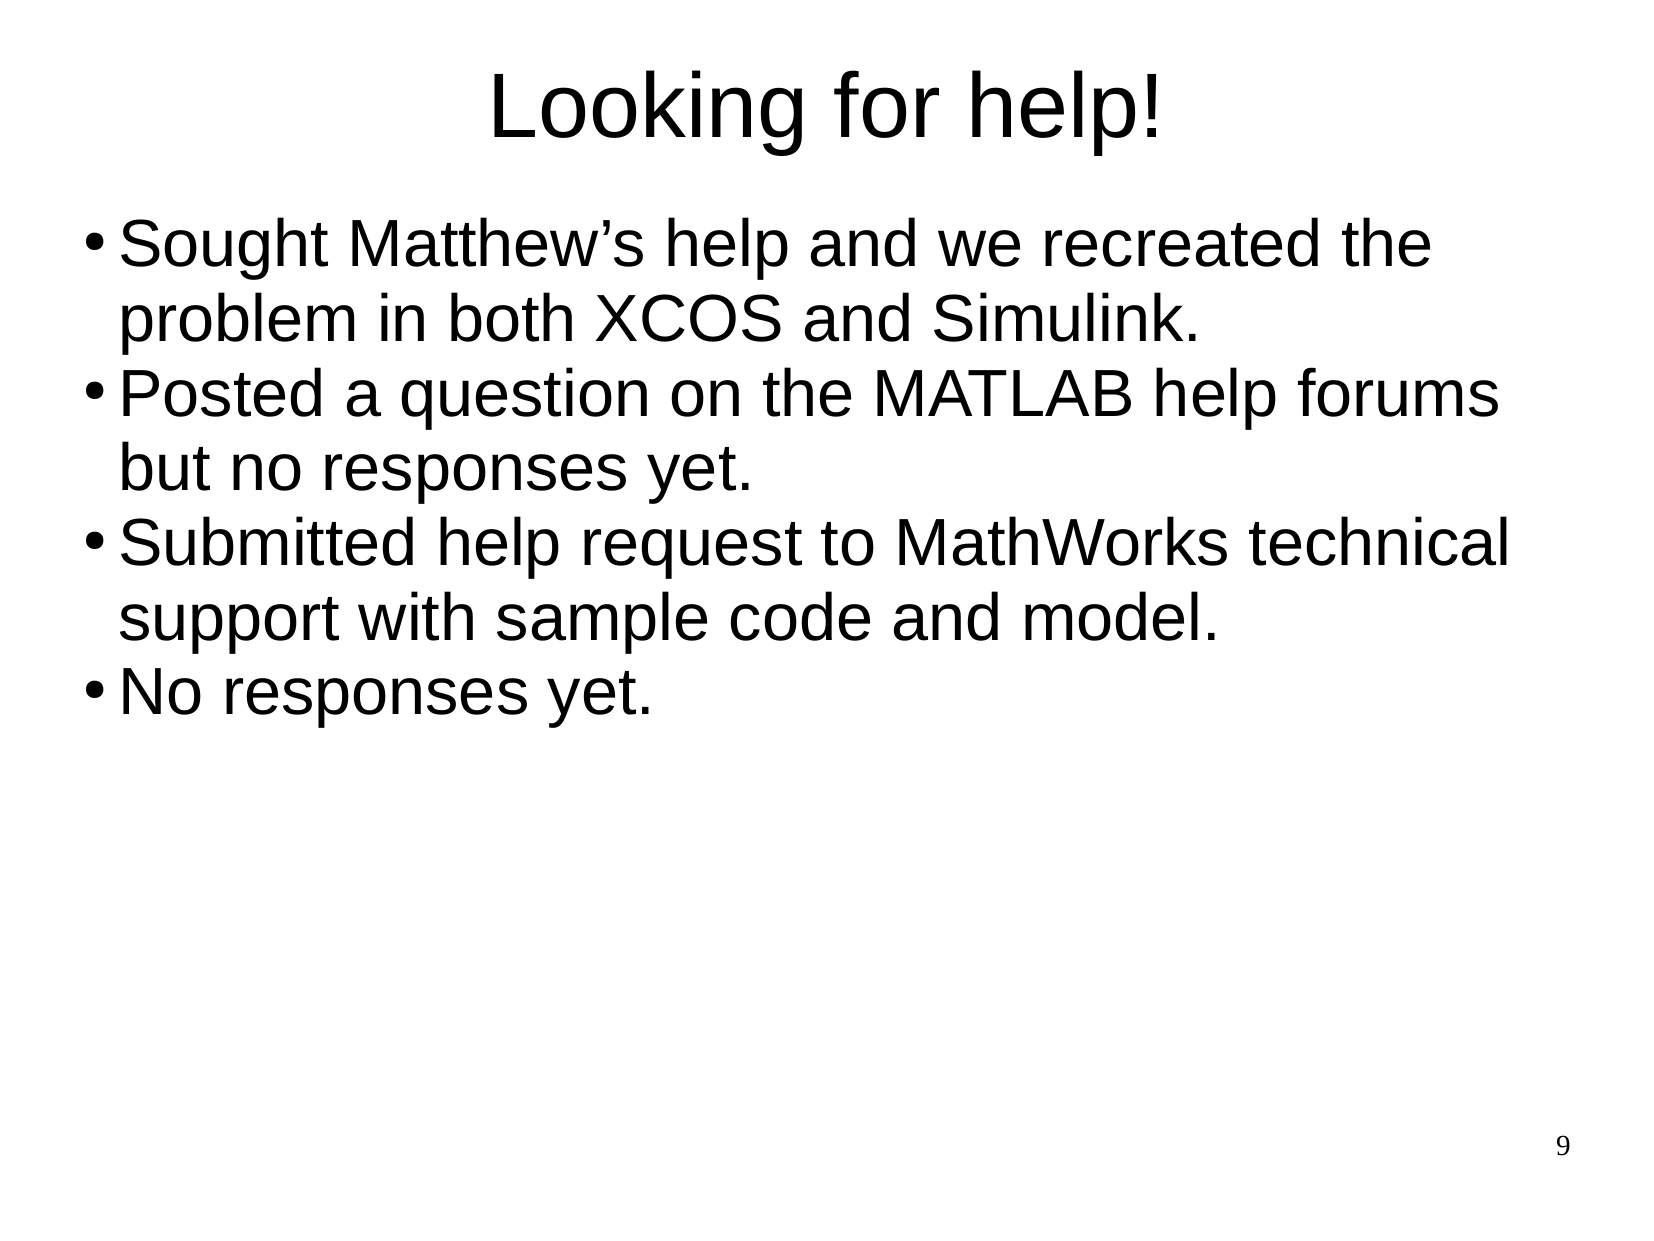

# Looking for help!
Sought Matthew’s help and we recreated the problem in both XCOS and Simulink.
Posted a question on the MATLAB help forums but no responses yet.
Submitted help request to MathWorks technical support with sample code and model.
No responses yet.
9